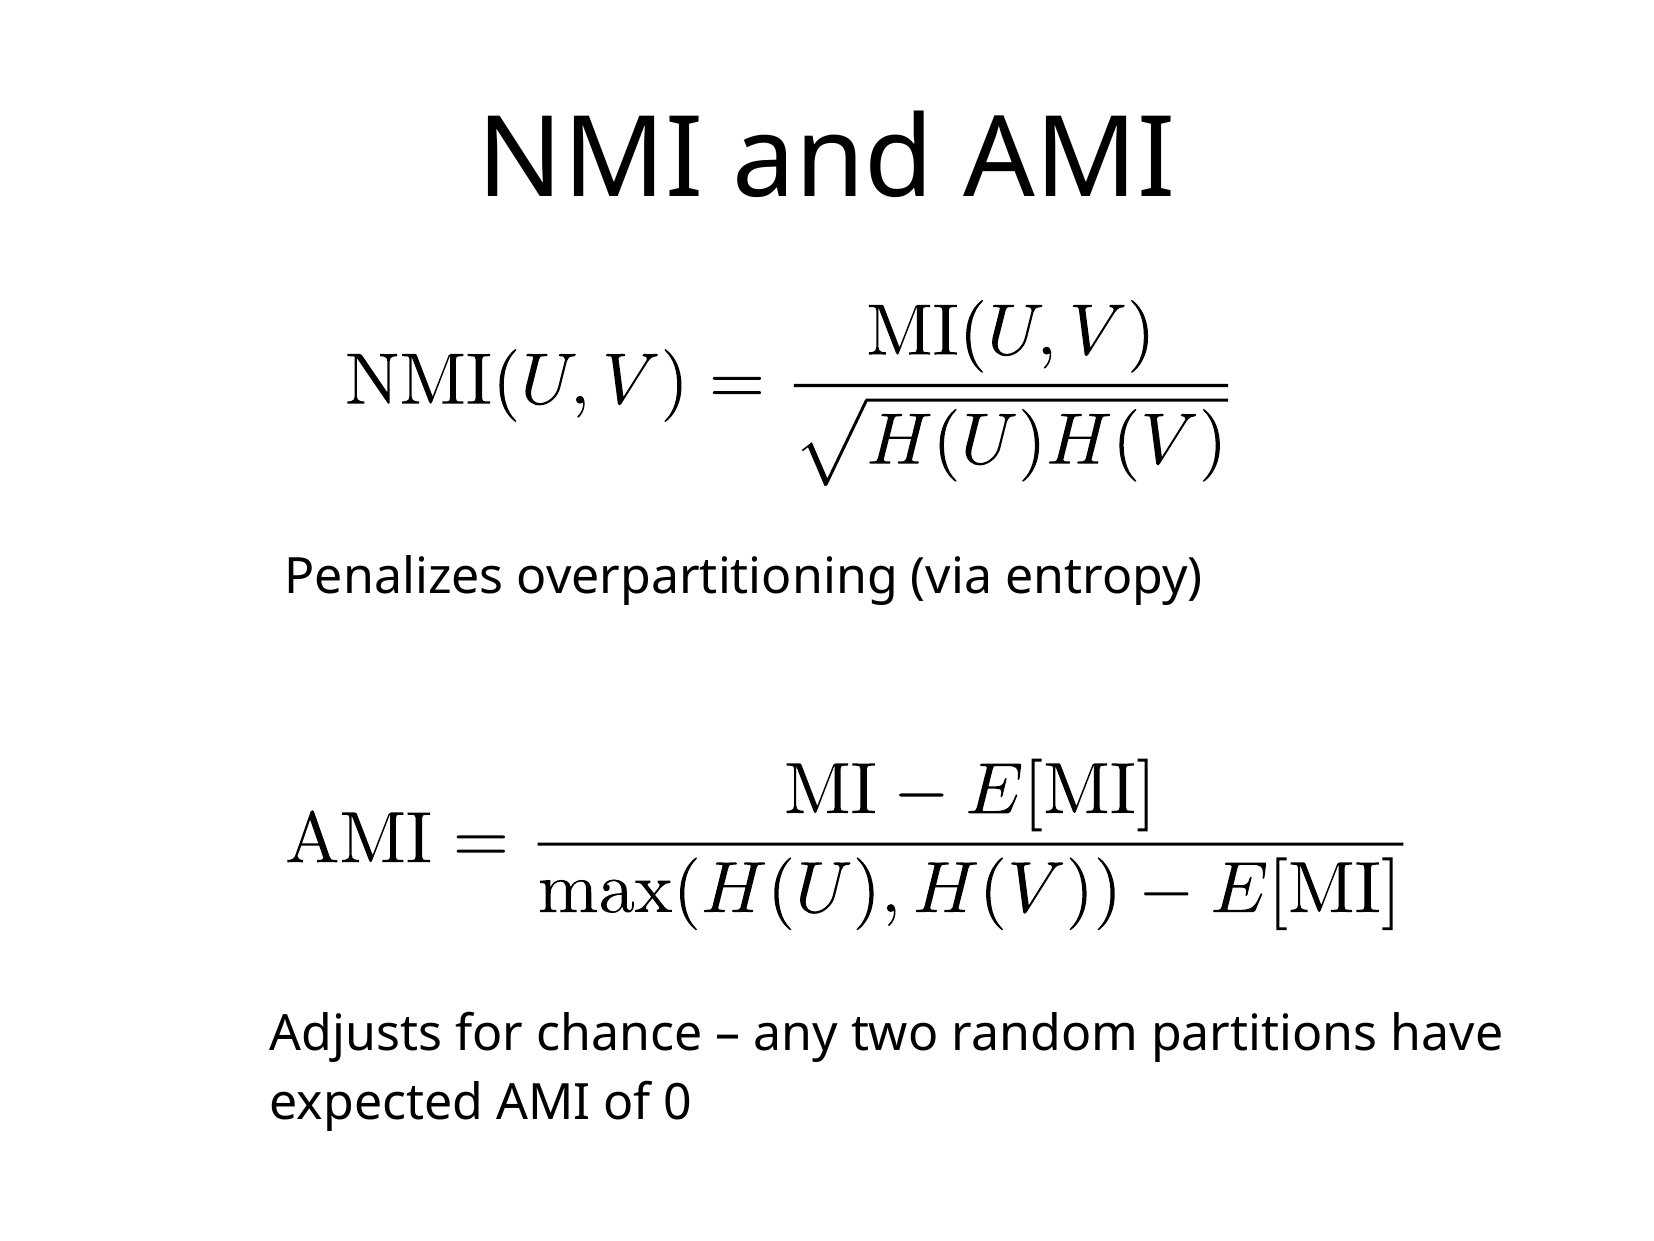

# NMI and AMI
Penalizes overpartitioning (via entropy)
Adjusts for chance – any two random partitions have expected AMI of 0